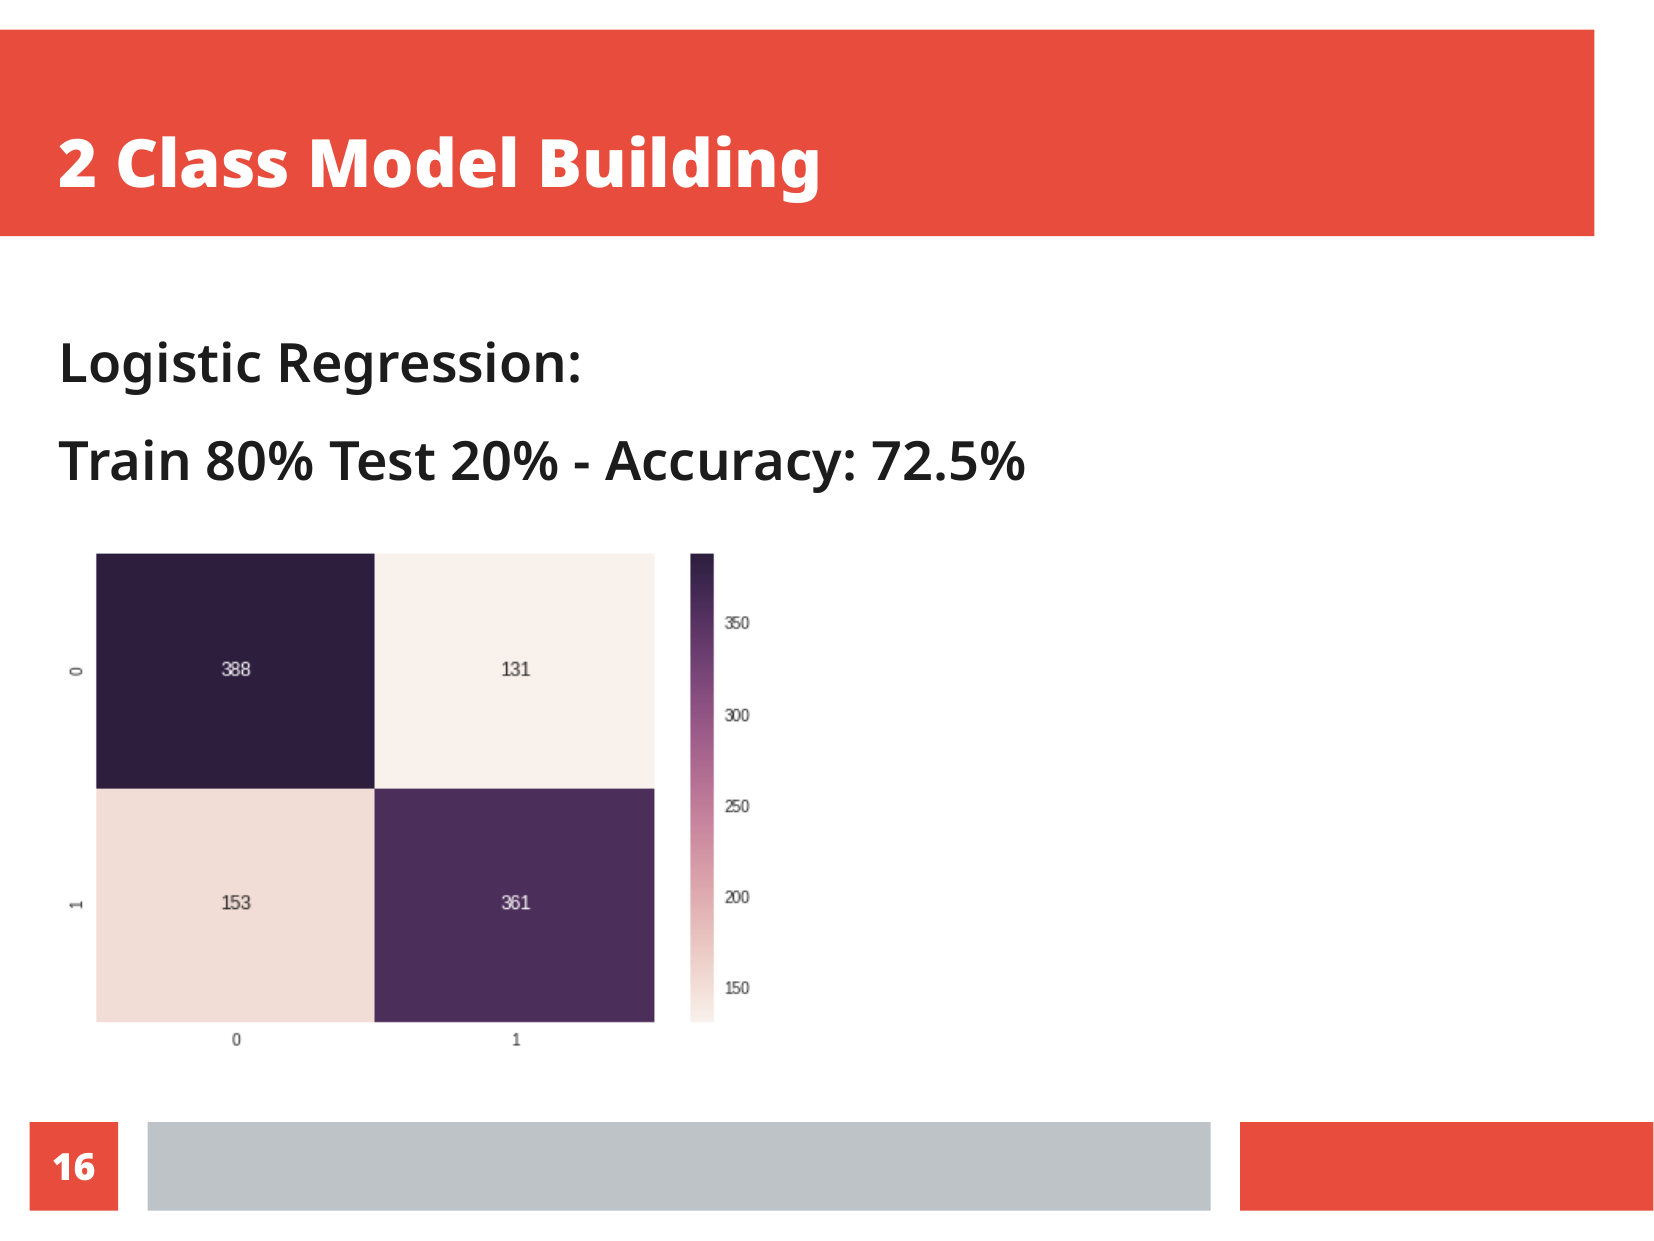

# 2 Class Model Building
Logistic Regression:
Train 80% Test 20% - Accuracy: 72.5%
16